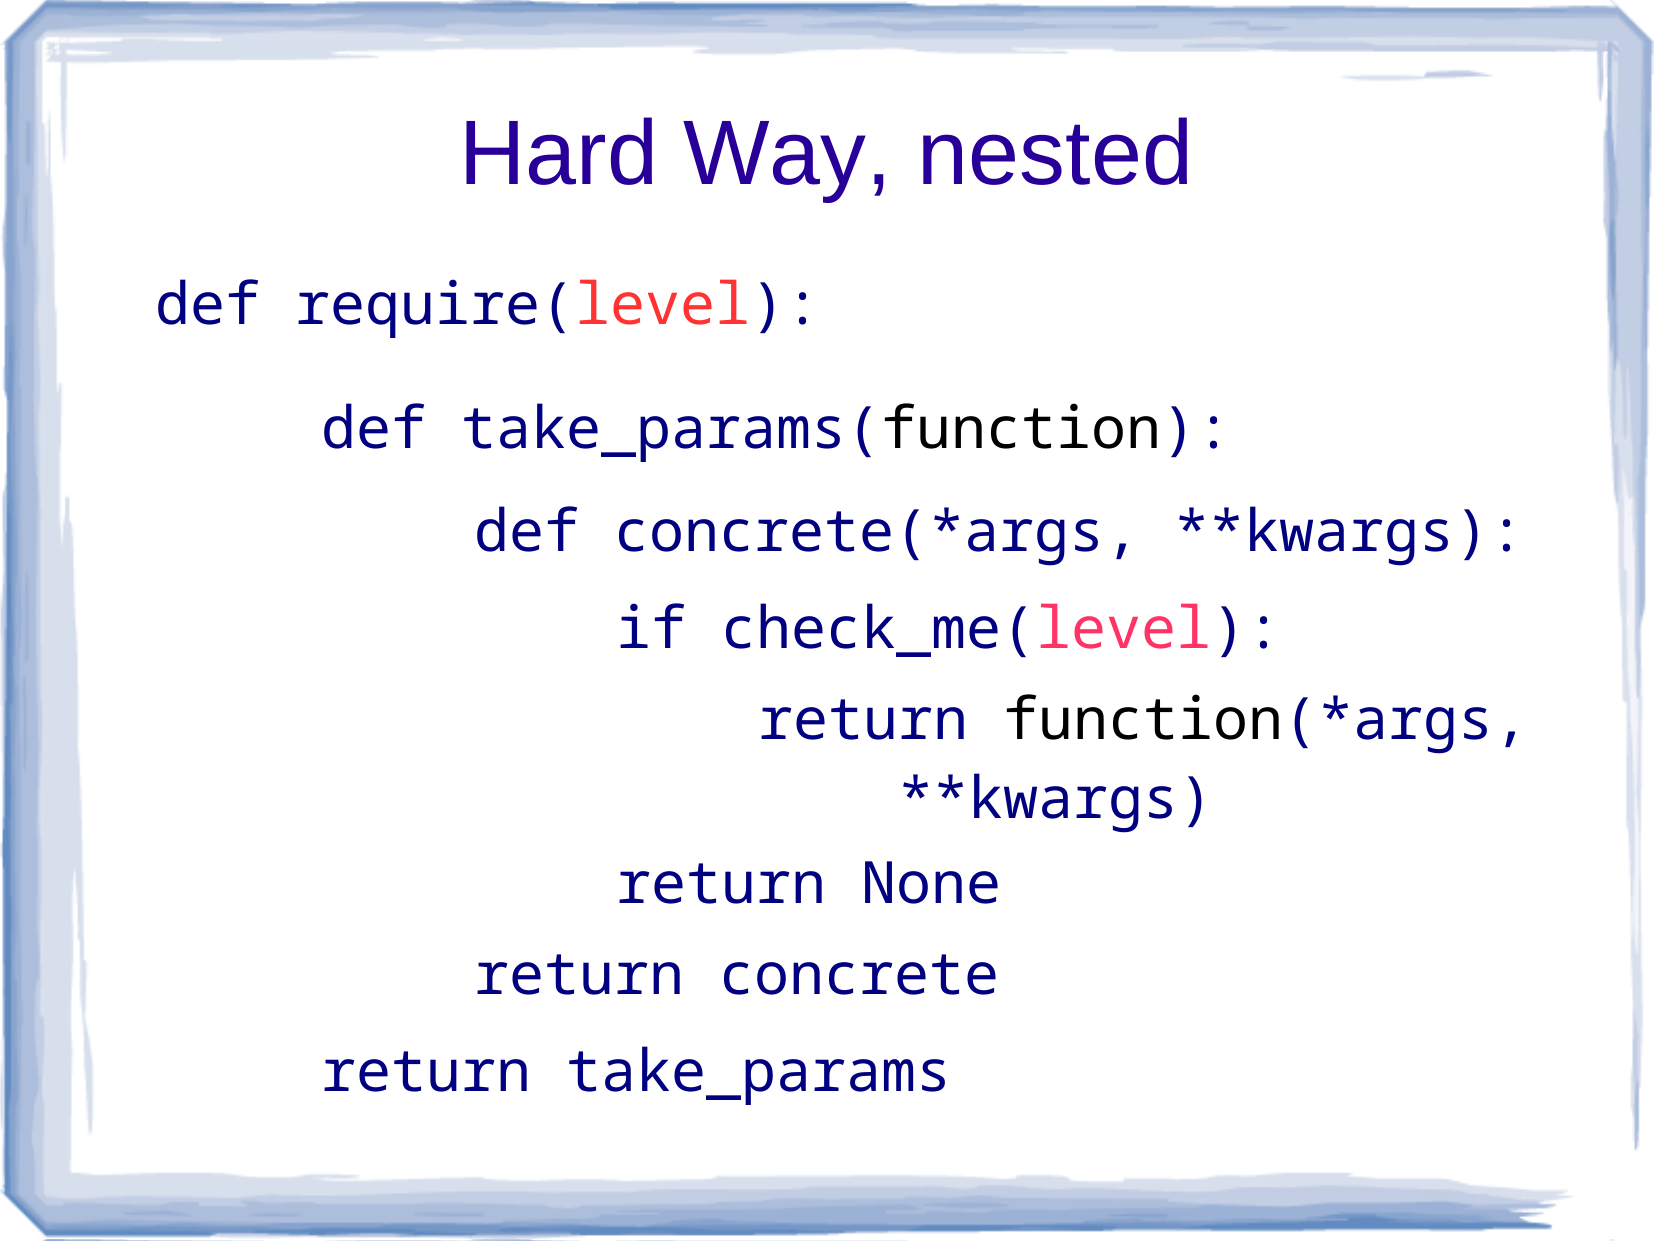

# Hard Way, nested
def require(level):
def take_params(function):
def concrete(*args, **kwargs):
if check_me(level):
return function(*args, **kwargs)
return None
return concrete
return take_params